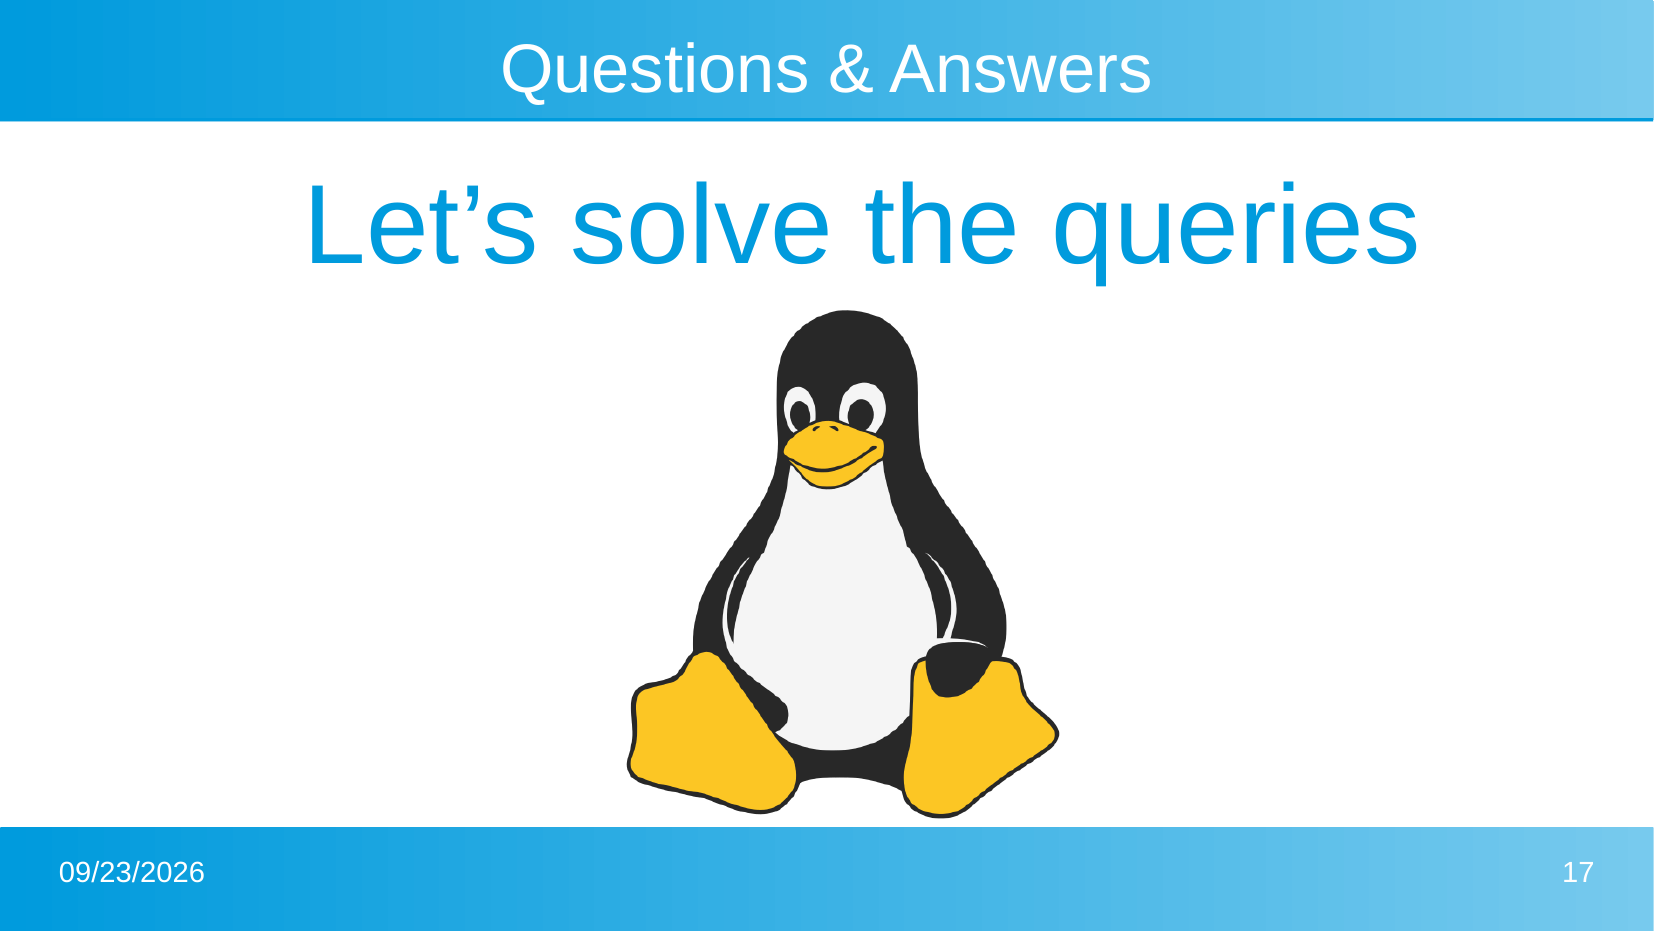

# Questions & Answers
Let’s solve the queries
17